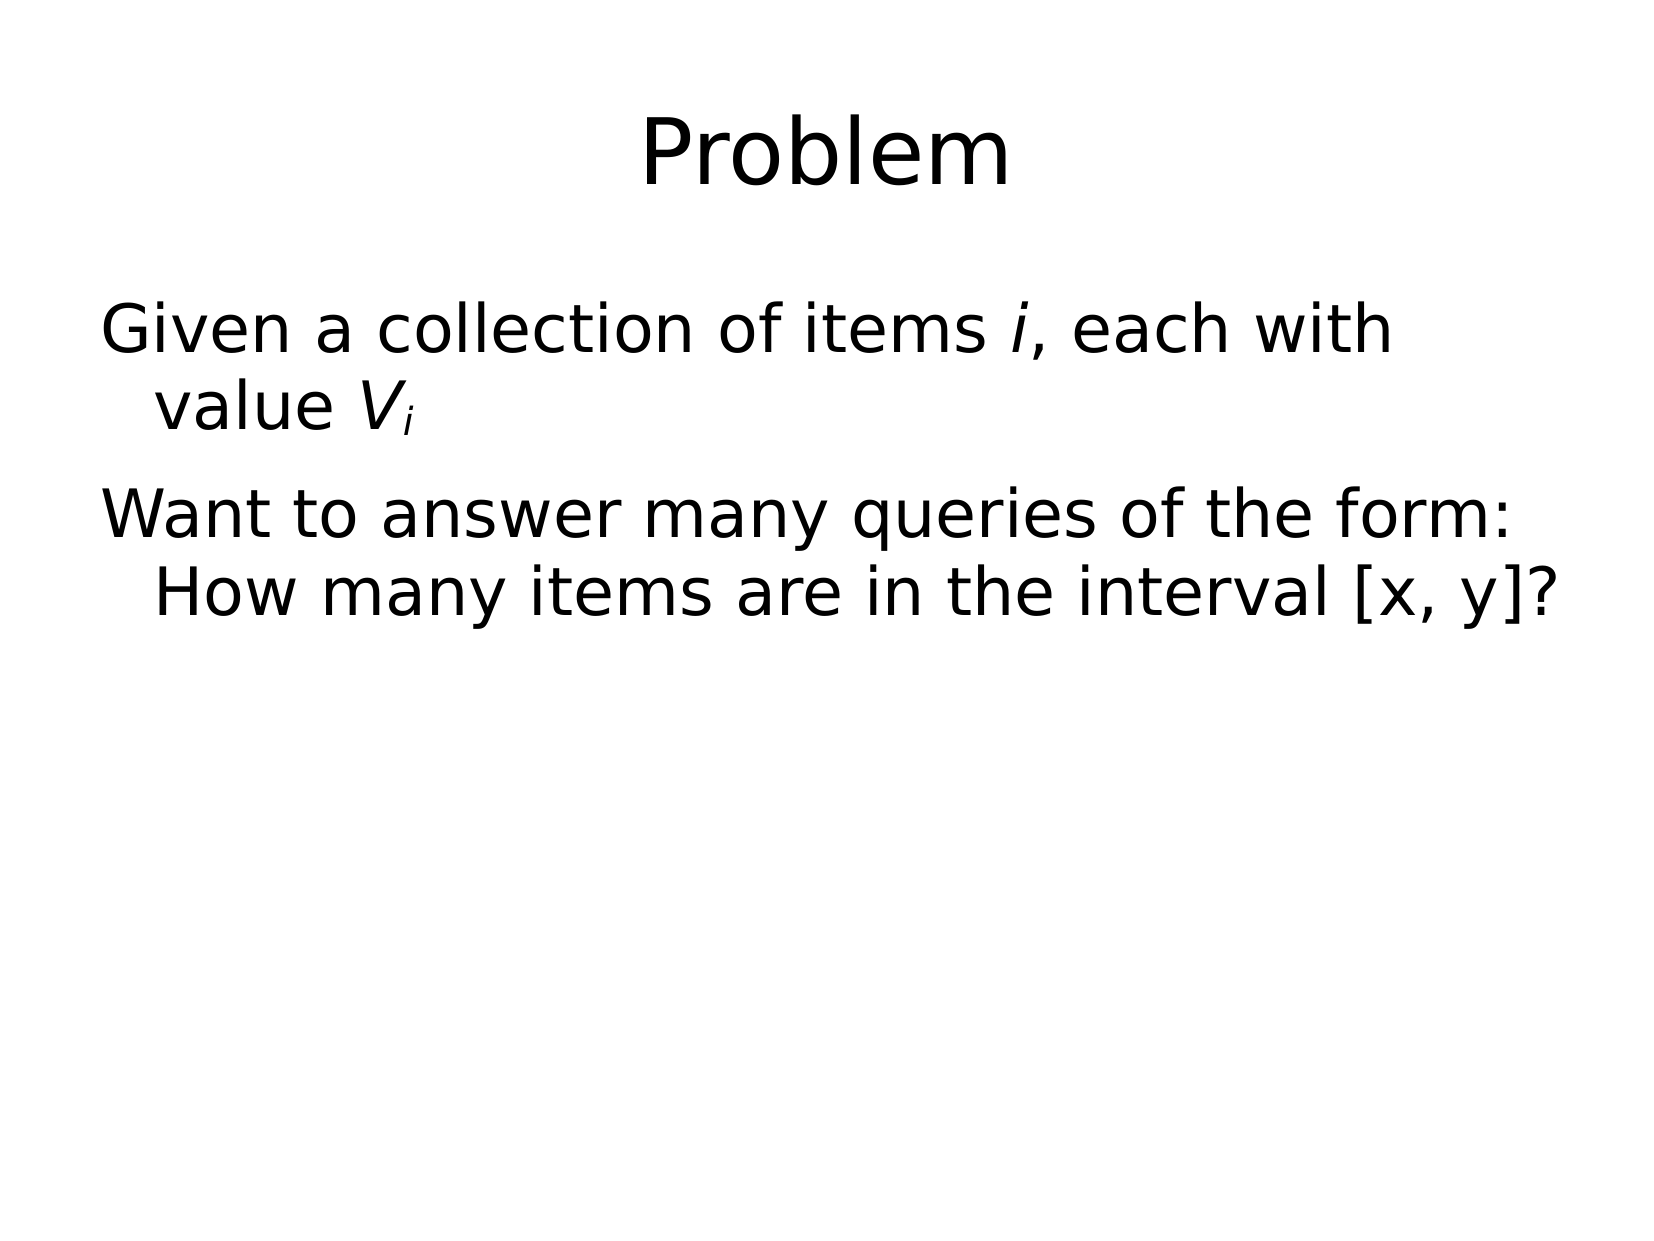

# Problem
Given a collection of items i, each with value Vi
Want to answer many queries of the form: How many items are in the interval [x, y]?